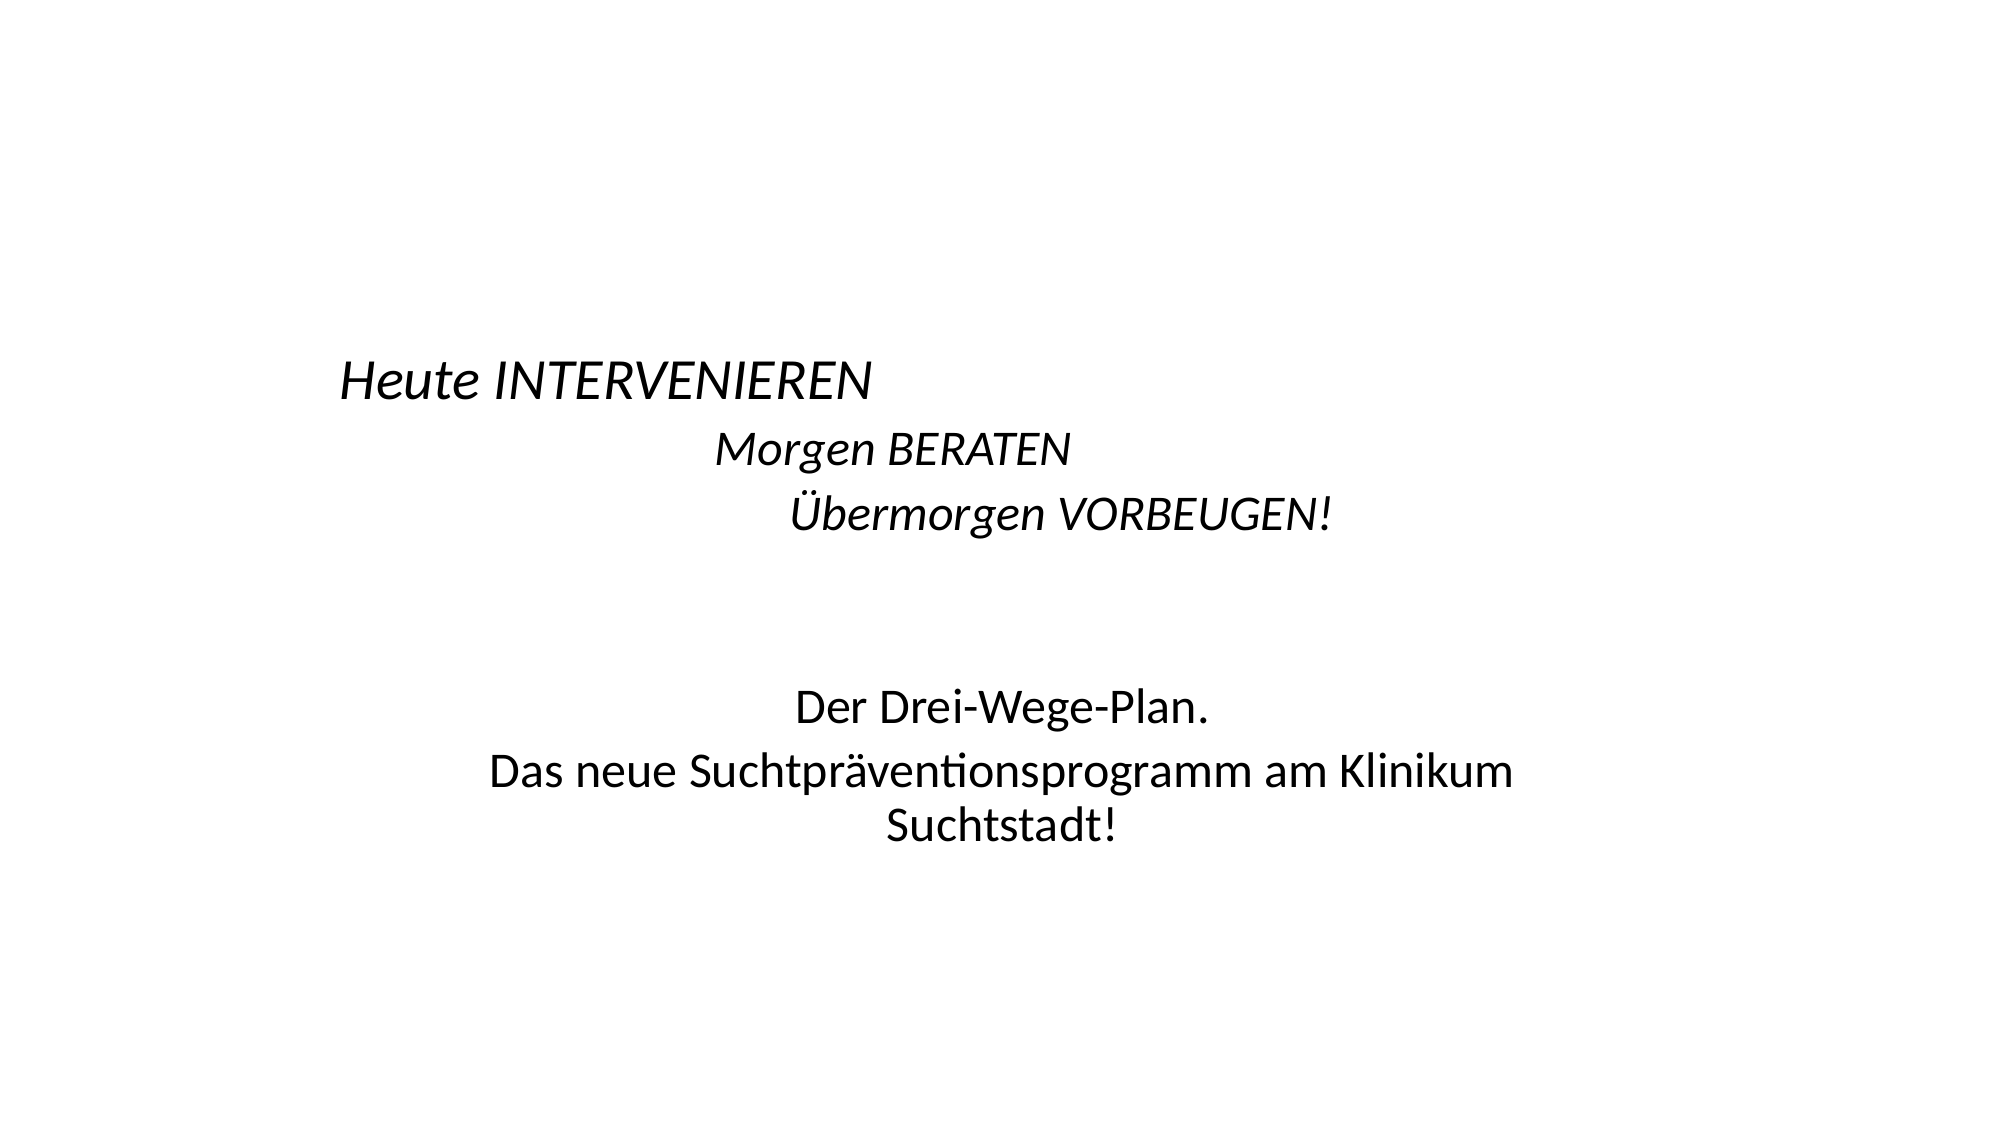

# Heute INTERVENIEREN
			Morgen BERATEN
				Übermorgen VORBEUGEN!
Der Drei-Wege-Plan.
Das neue Suchtpräventionsprogramm am Klinikum Suchtstadt!